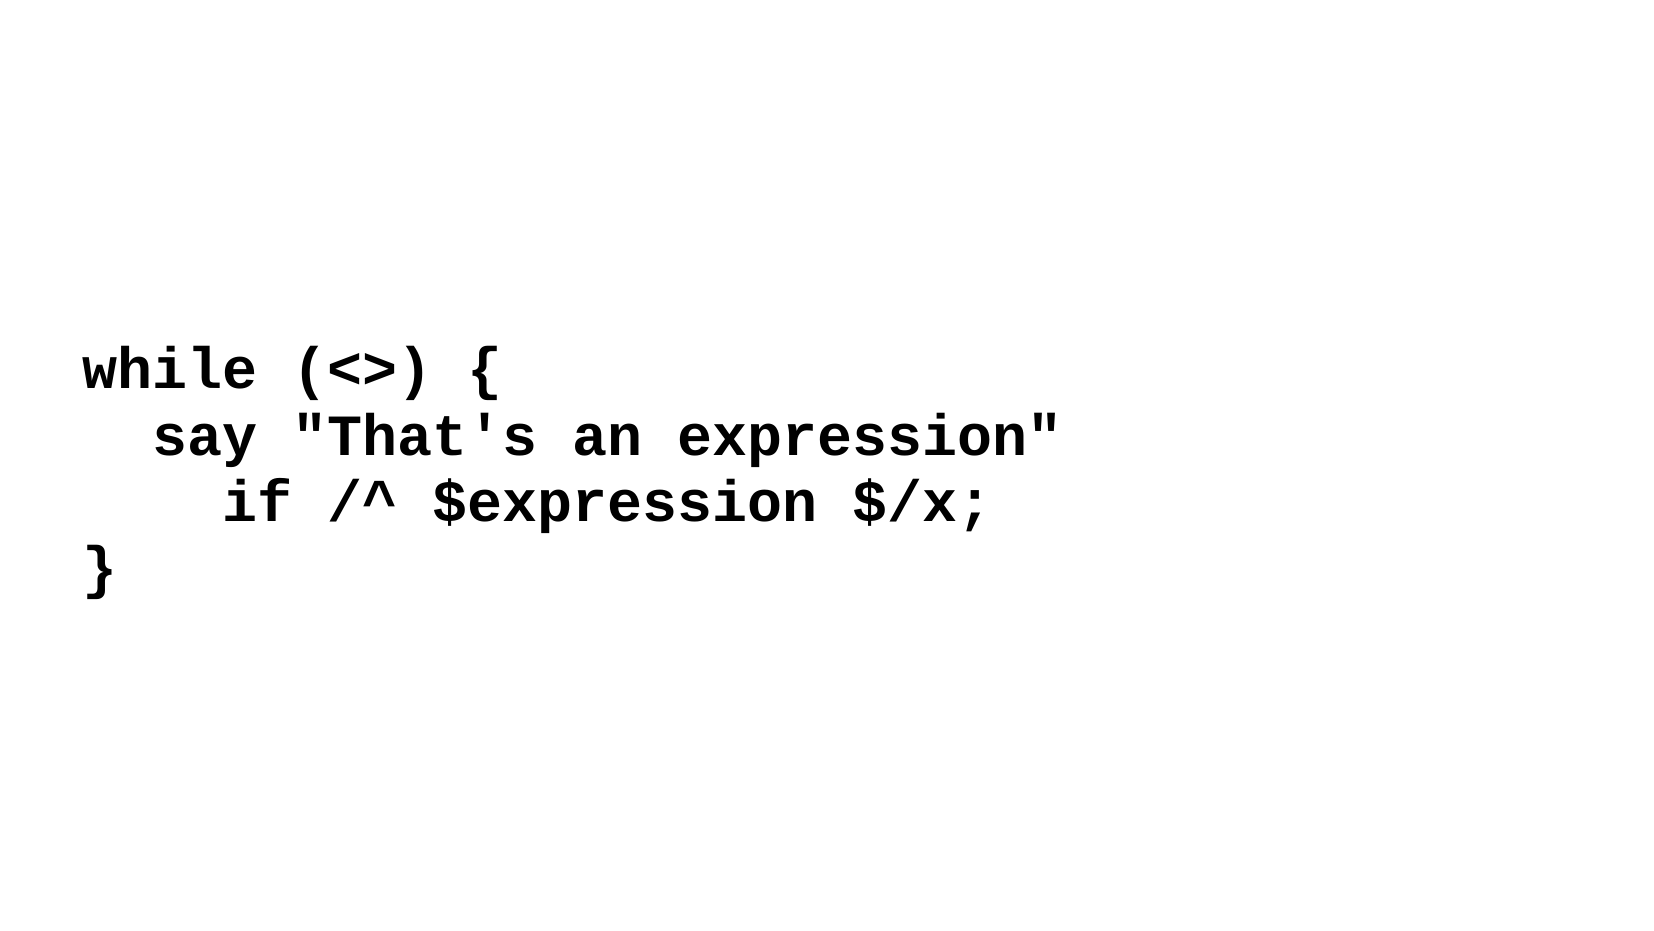

# while (<>) { say "That's an expression" if /^ $expression $/x; }